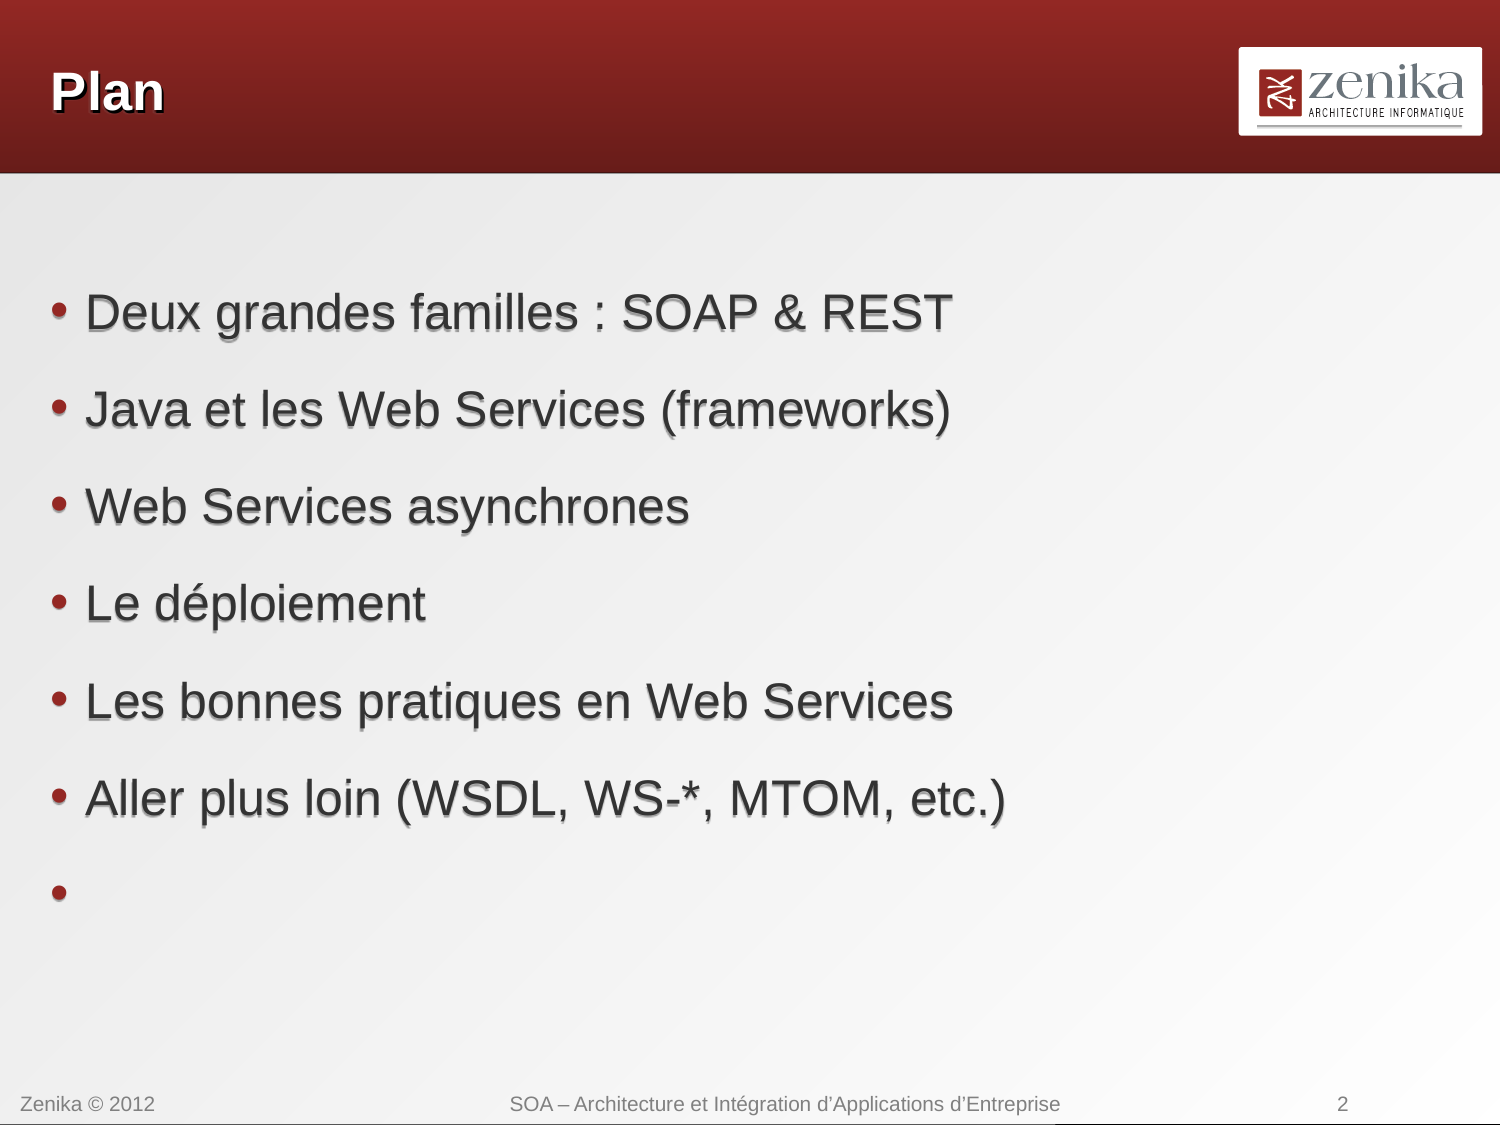

# Plan
Deux grandes familles : SOAP & REST
Java et les Web Services (frameworks)
Web Services asynchrones
Le déploiement
Les bonnes pratiques en Web Services
Aller plus loin (WSDL, WS-*, MTOM, etc.)